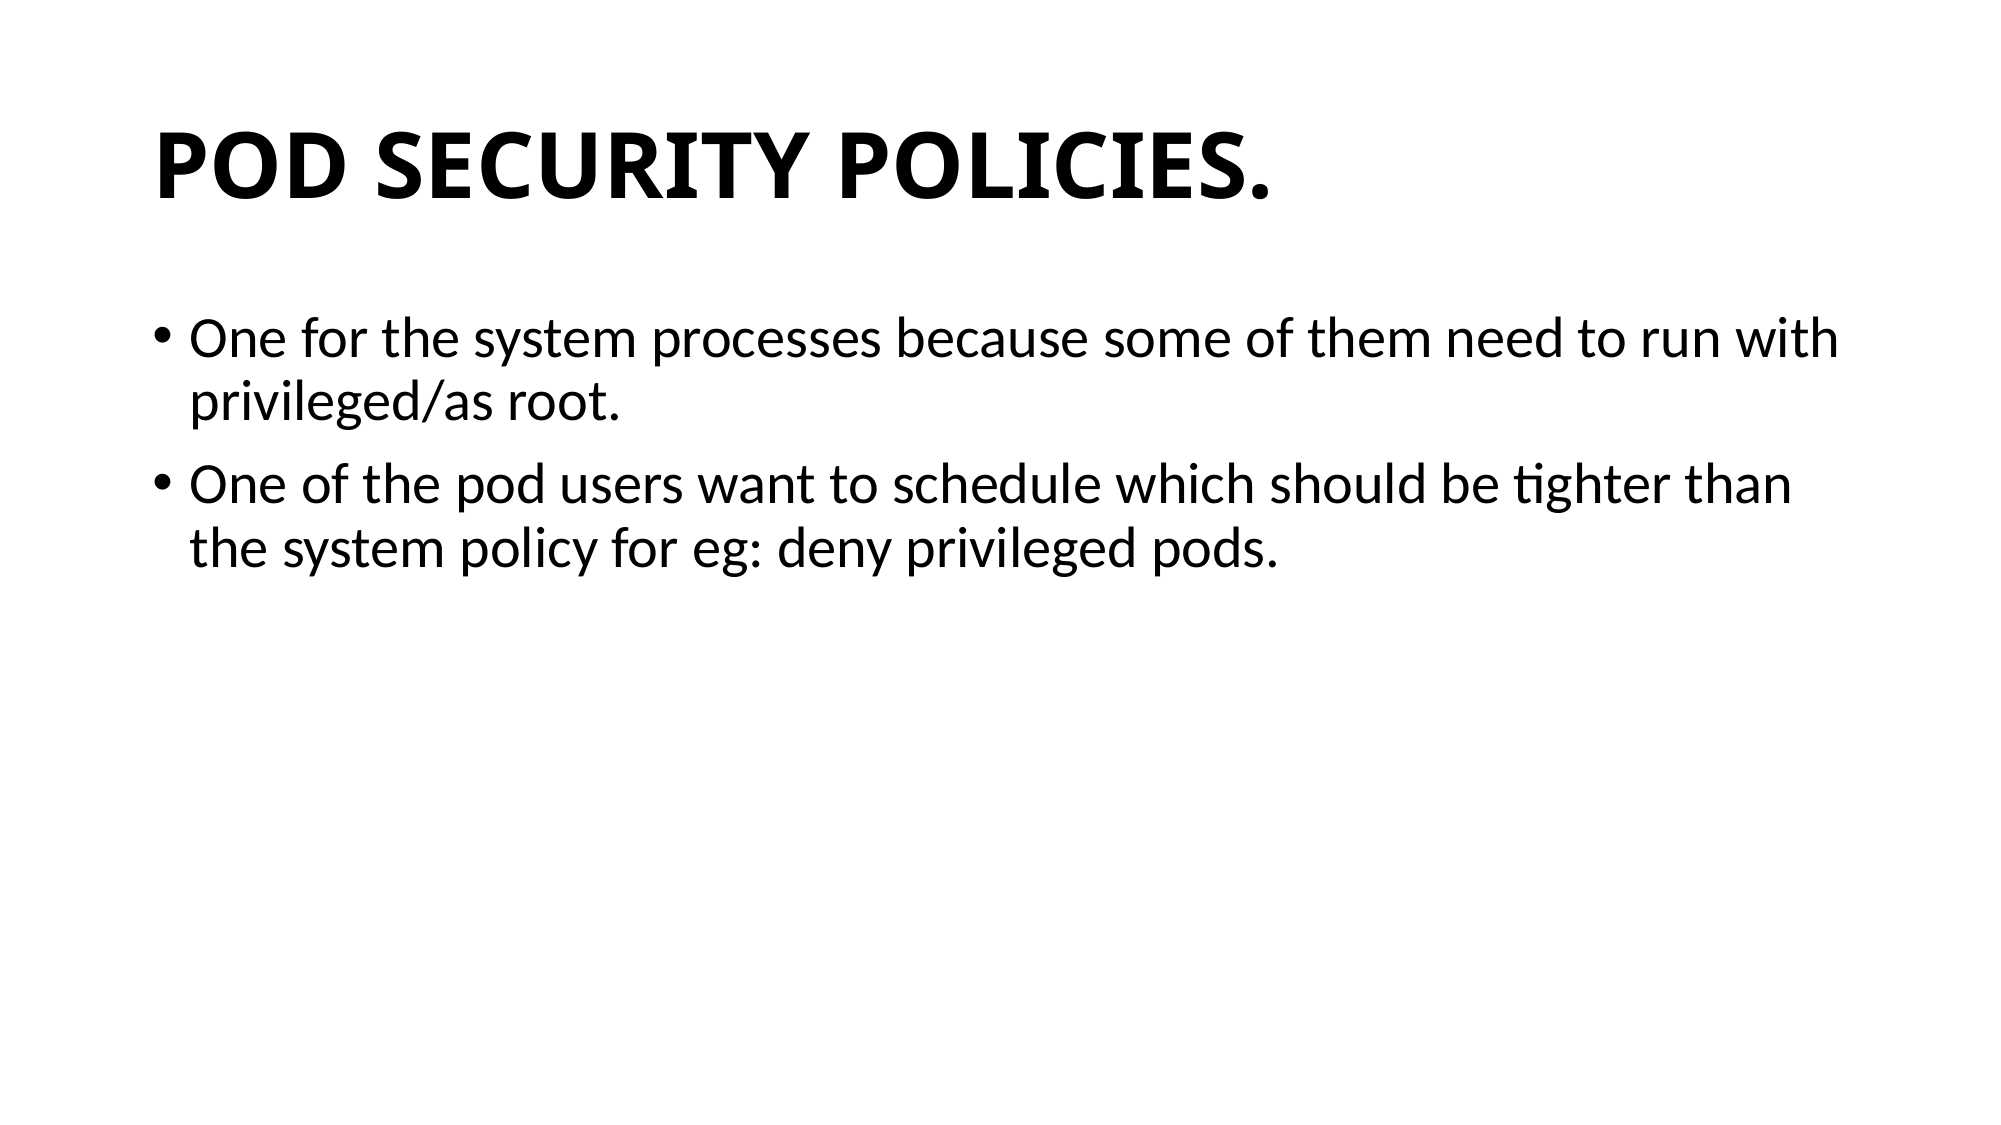

# POD SECURITY POLICIES.
One for the system processes because some of them need to run with privileged/as root.
One of the pod users want to schedule which should be tighter than the system policy for eg: deny privileged pods.